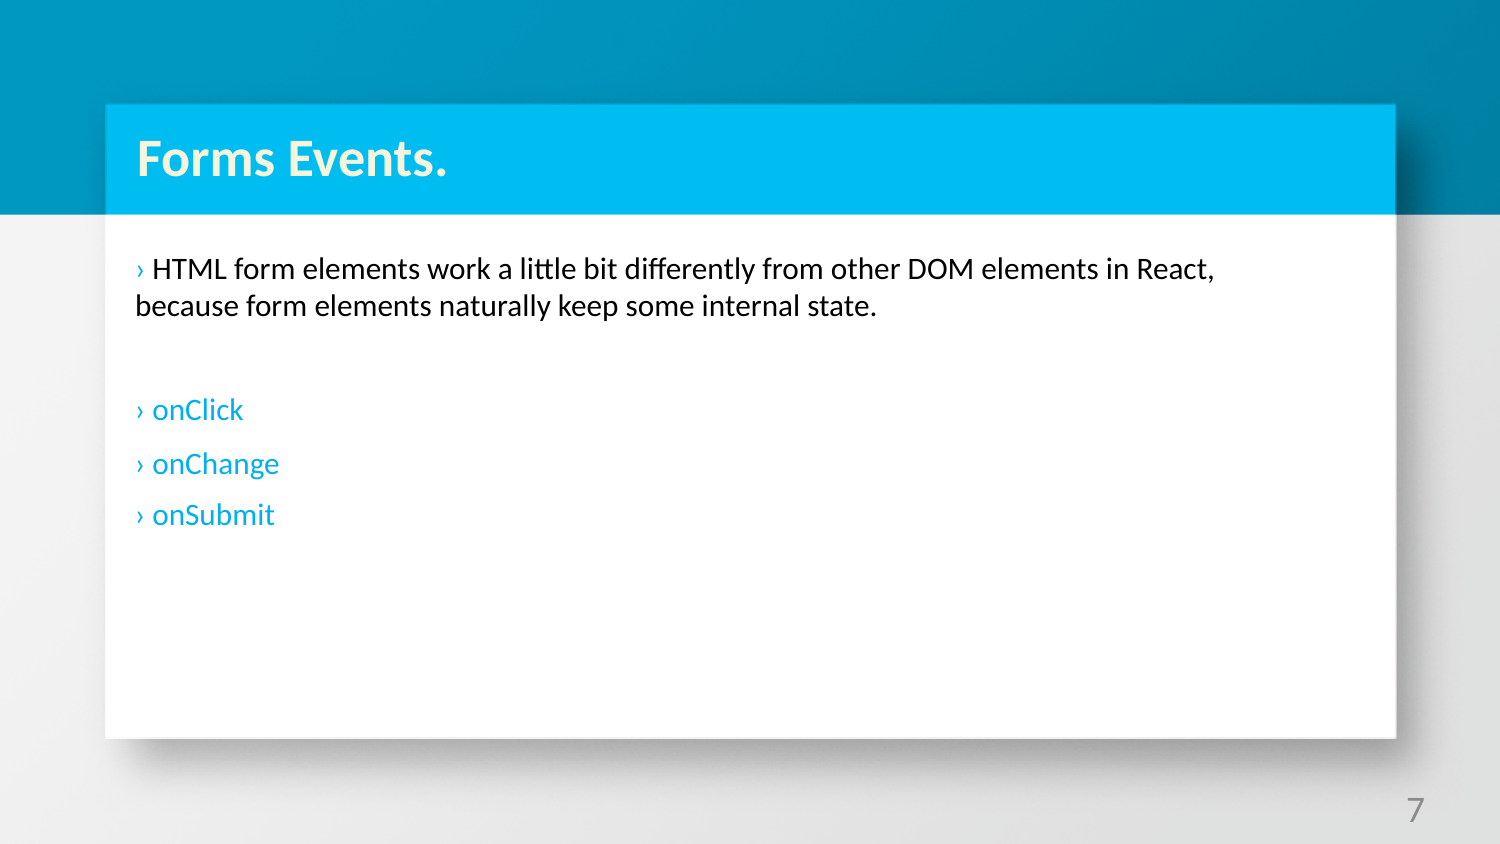

# Forms Events.
› HTML form elements work a little bit differently from other DOM elements in React, because form elements naturally keep some internal state.
› onClick
› onChange
› onSubmit
Naveed Rana
7